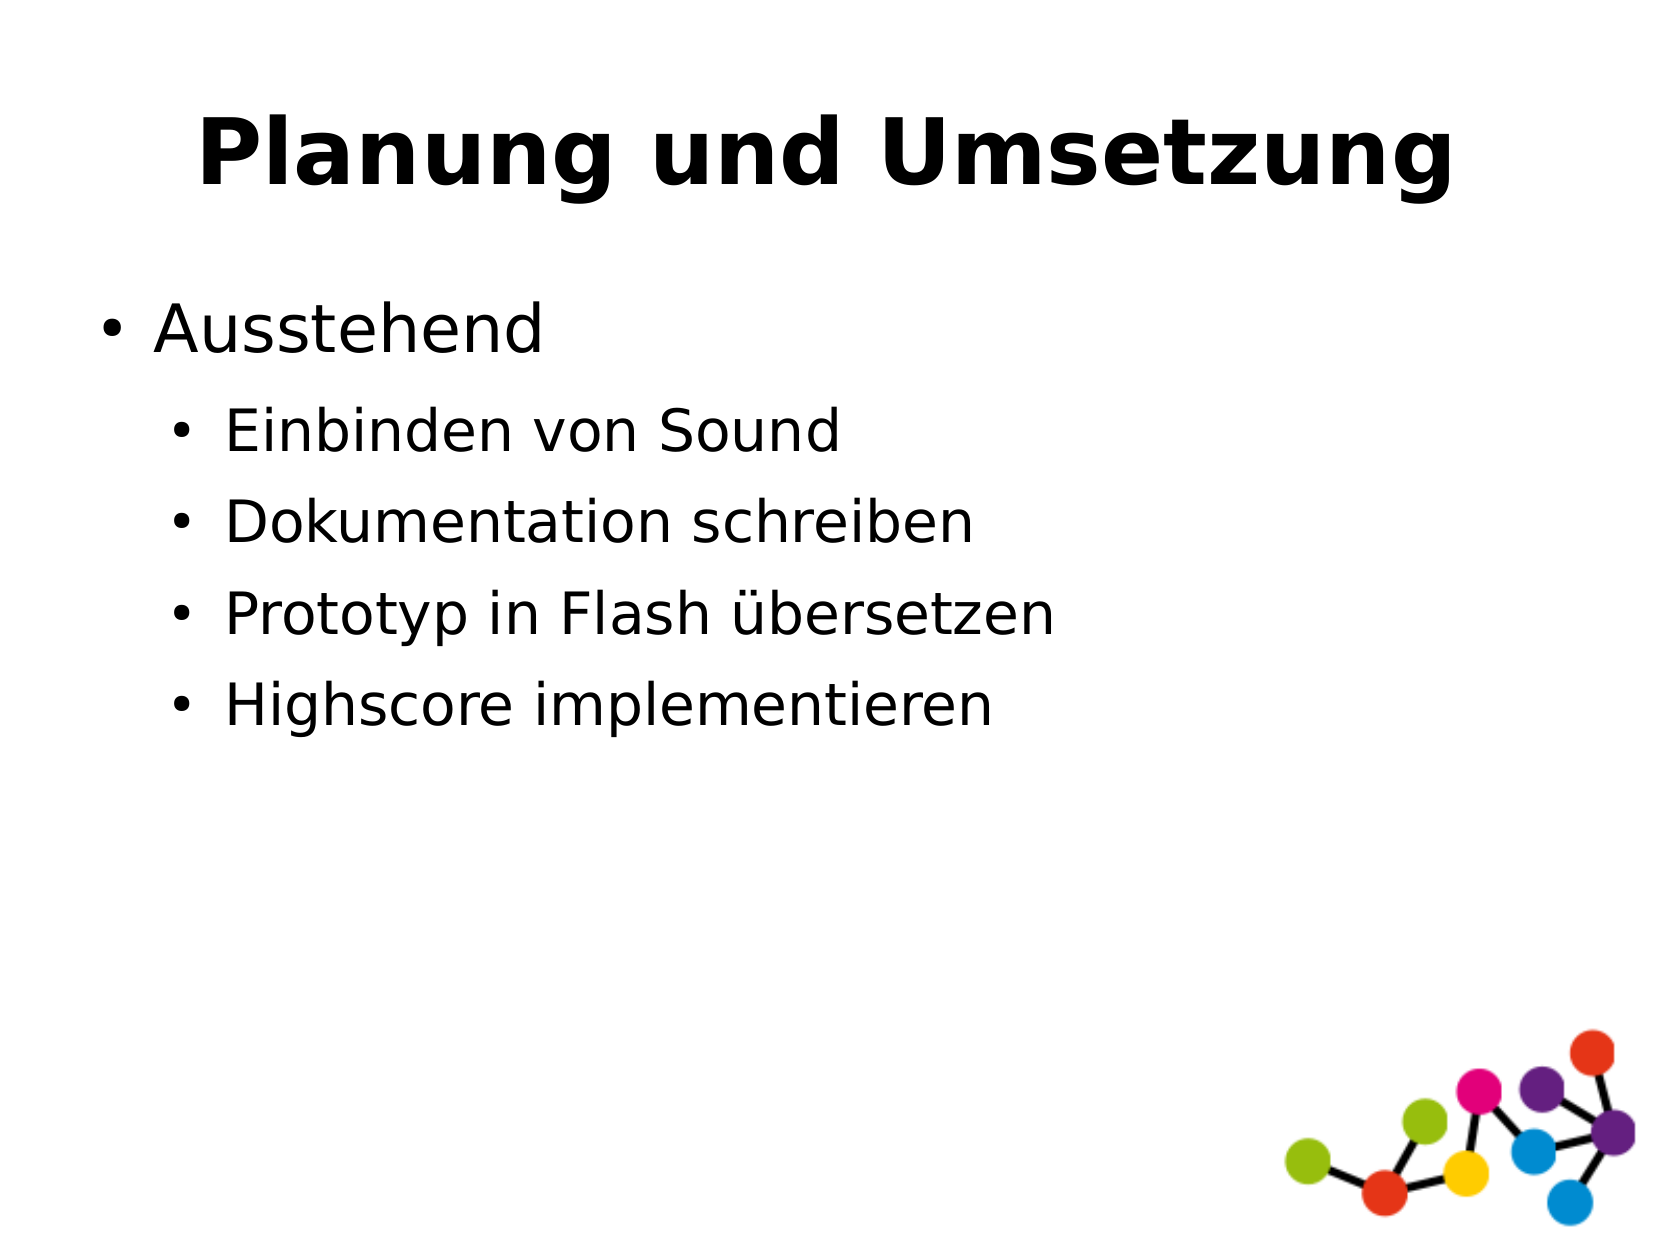

# Planung und Umsetzung
Ausstehend
Einbinden von Sound
Dokumentation schreiben
Prototyp in Flash übersetzen
Highscore implementieren